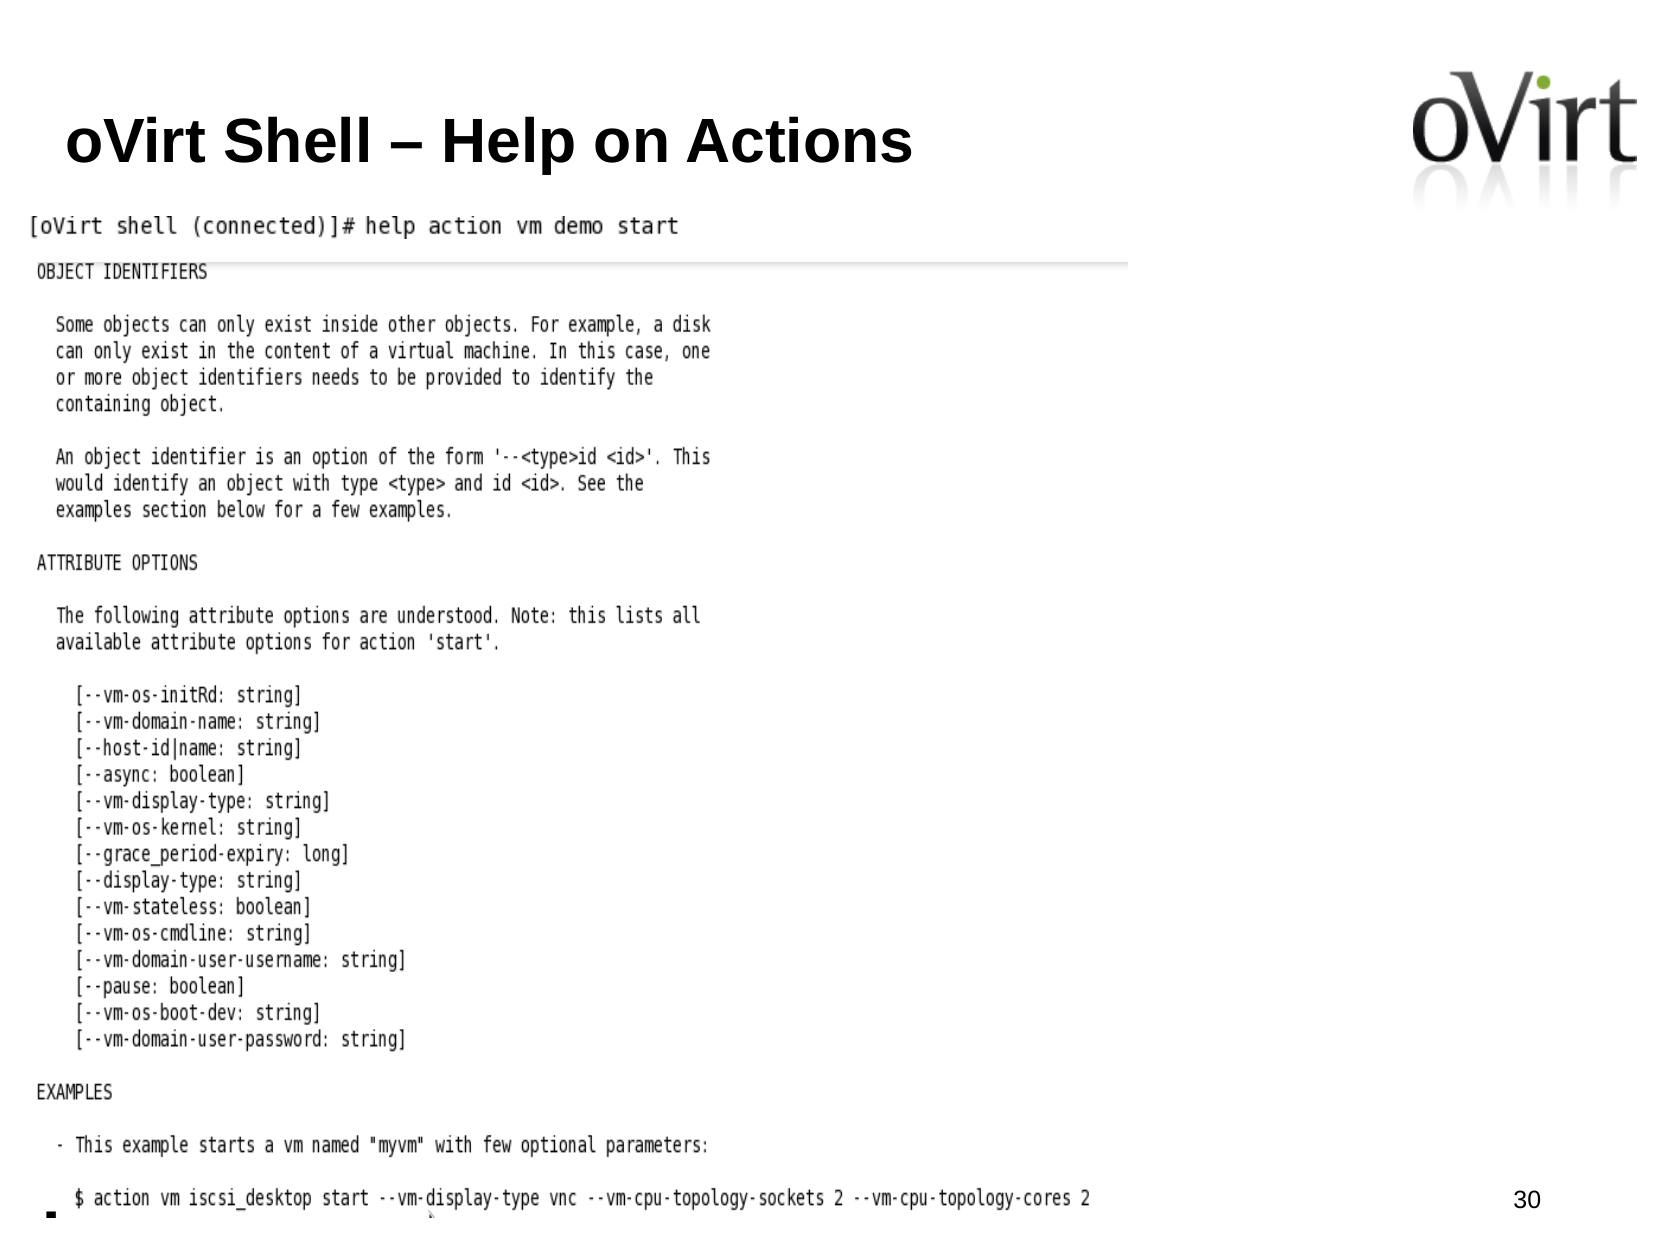

# oVirt Shell – Help on Actions